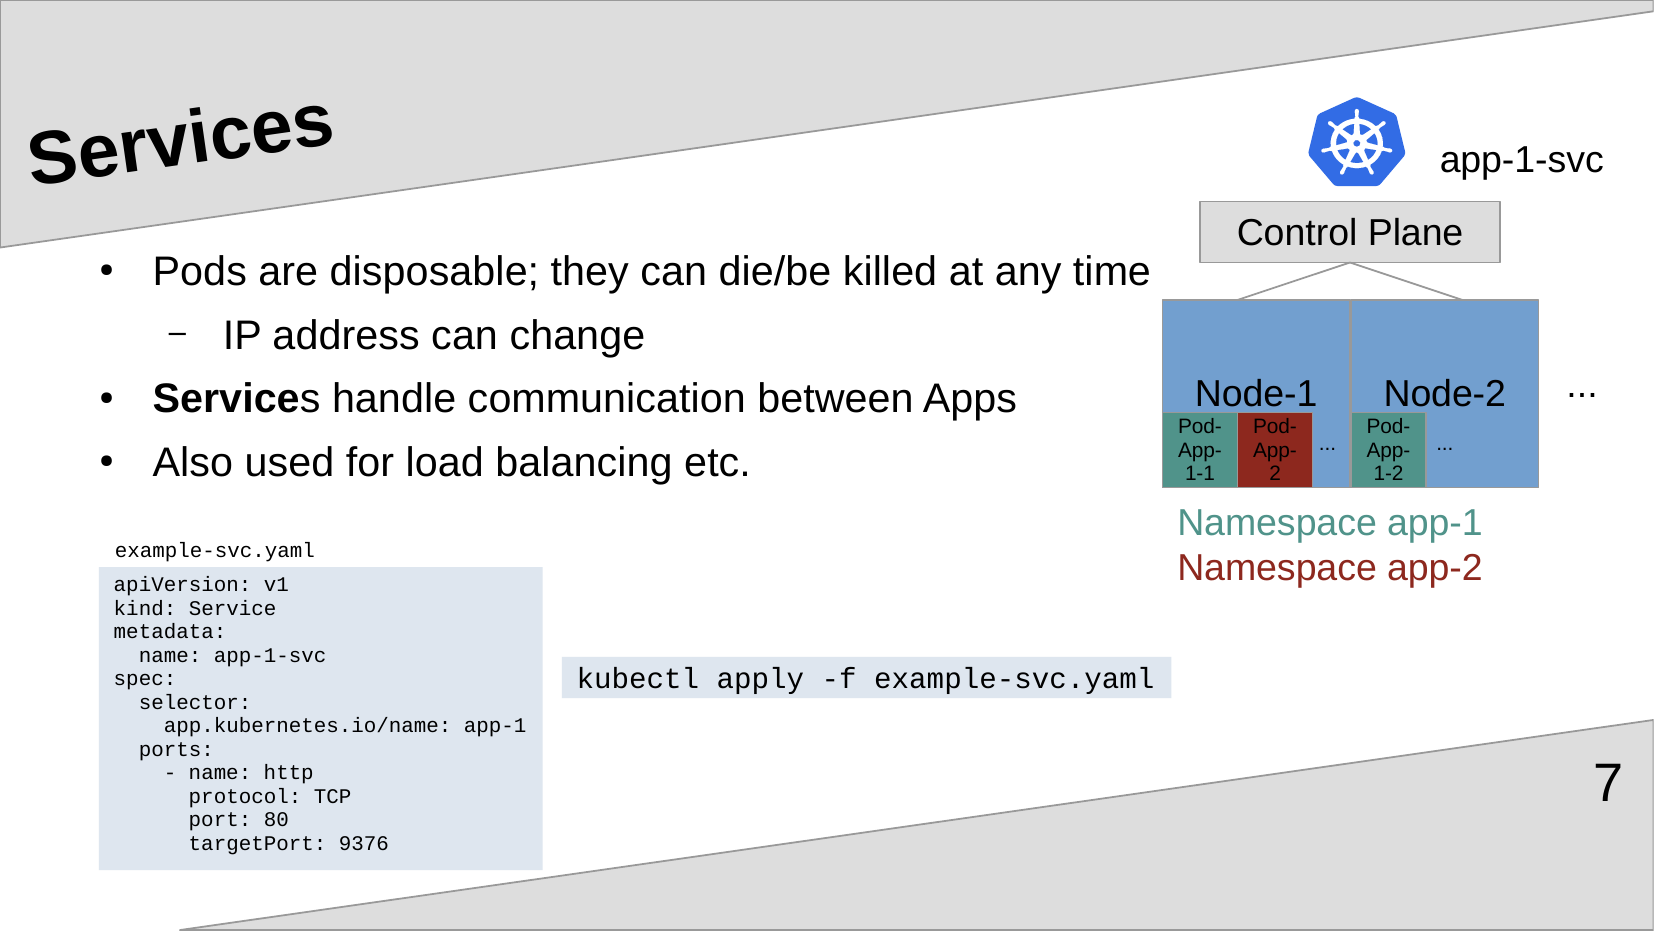

# Services
app-1-svc
Control Plane
Pods are disposable; they can die/be killed at any time
IP address can change
Services handle communication between Apps
Also used for load balancing etc.
Node-1
Node-2
...
Pod-App-1-1
Pod-
App-
2
Pod-
App-
1-2
...
...
Namespace app-1
example-svc.yaml
Namespace app-2
apiVersion: v1
kind: Service
metadata:
 name: app-1-svc
spec:
 selector:
 app.kubernetes.io/name: app-1
 ports:
 - name: http
 protocol: TCP
 port: 80
 targetPort: 9376
kubectl apply -f example-svc.yaml
7